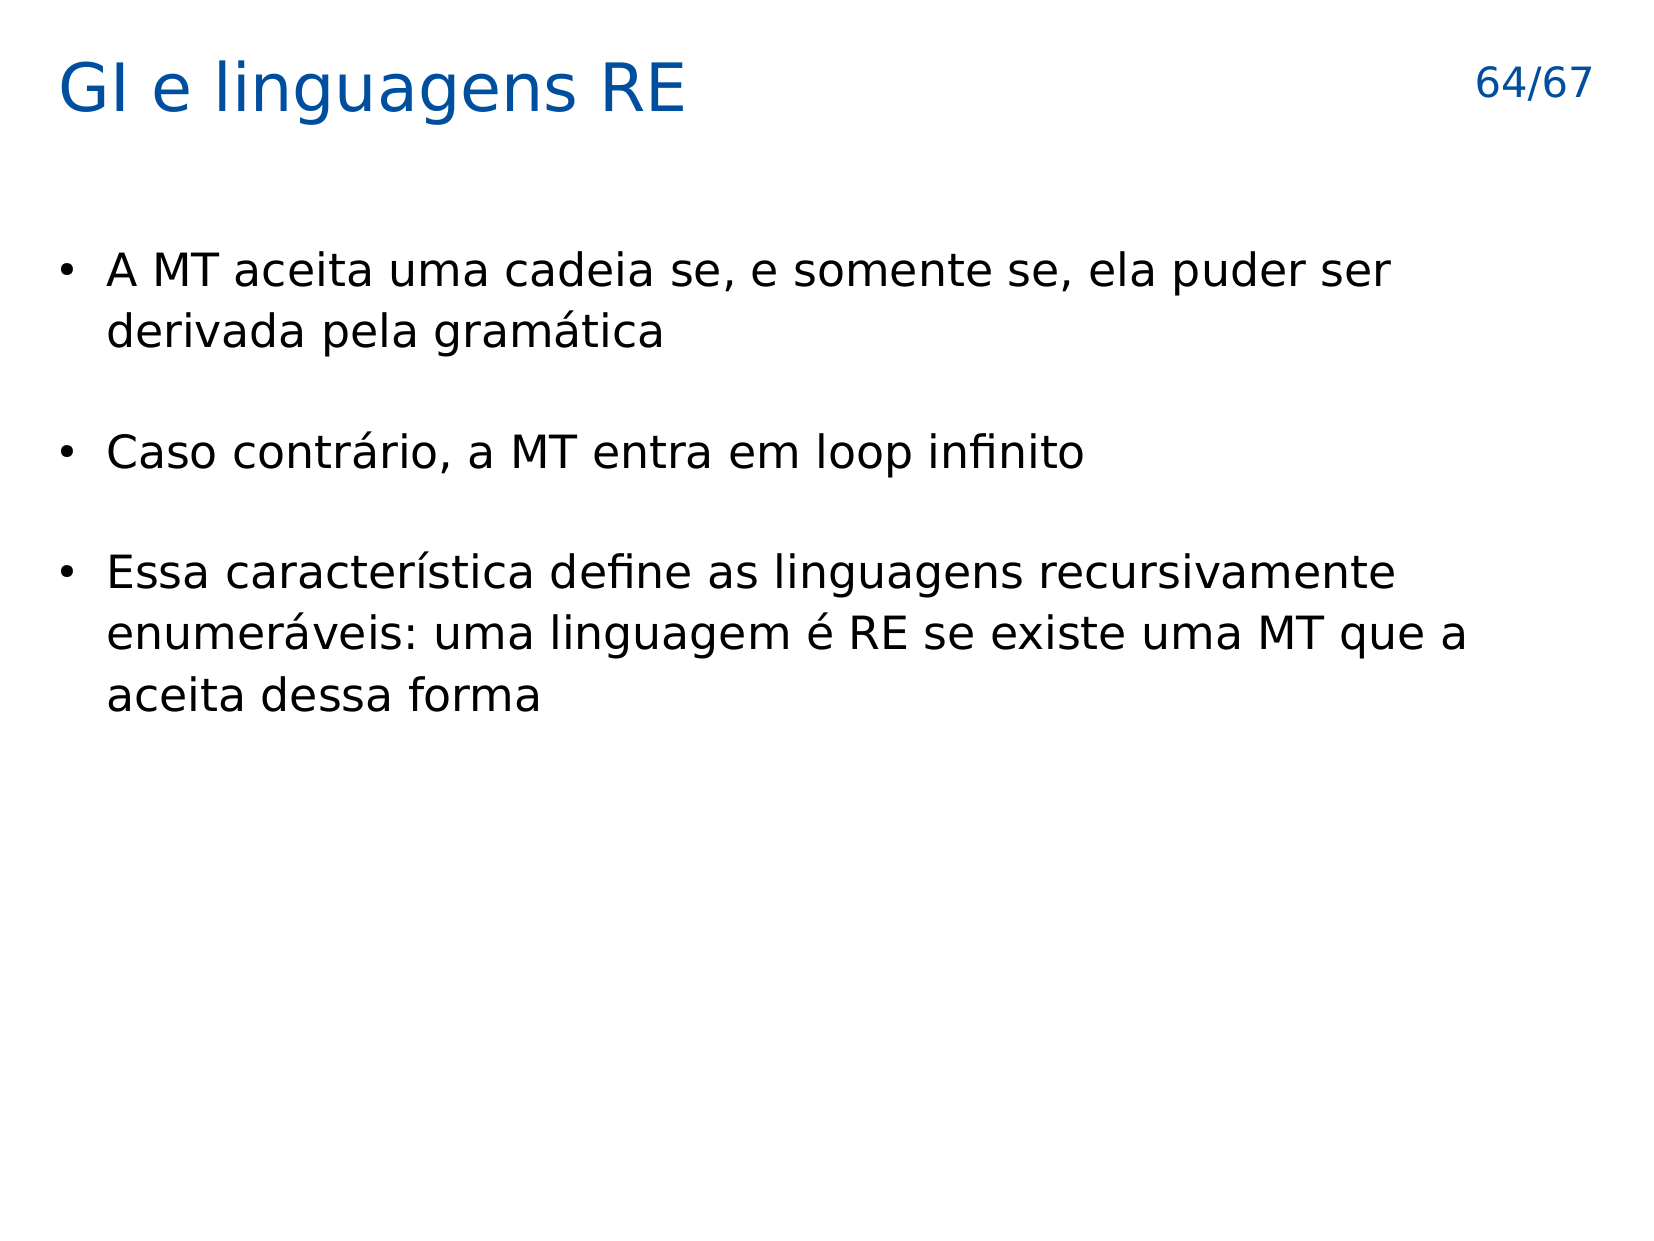

# GI e linguagens RE
64
A MT aceita uma cadeia se, e somente se, ela puder ser derivada pela gramática
Caso contrário, a MT entra em loop infinito
Essa característica define as linguagens recursivamente enumeráveis: uma linguagem é RE se existe uma MT que a aceita dessa forma